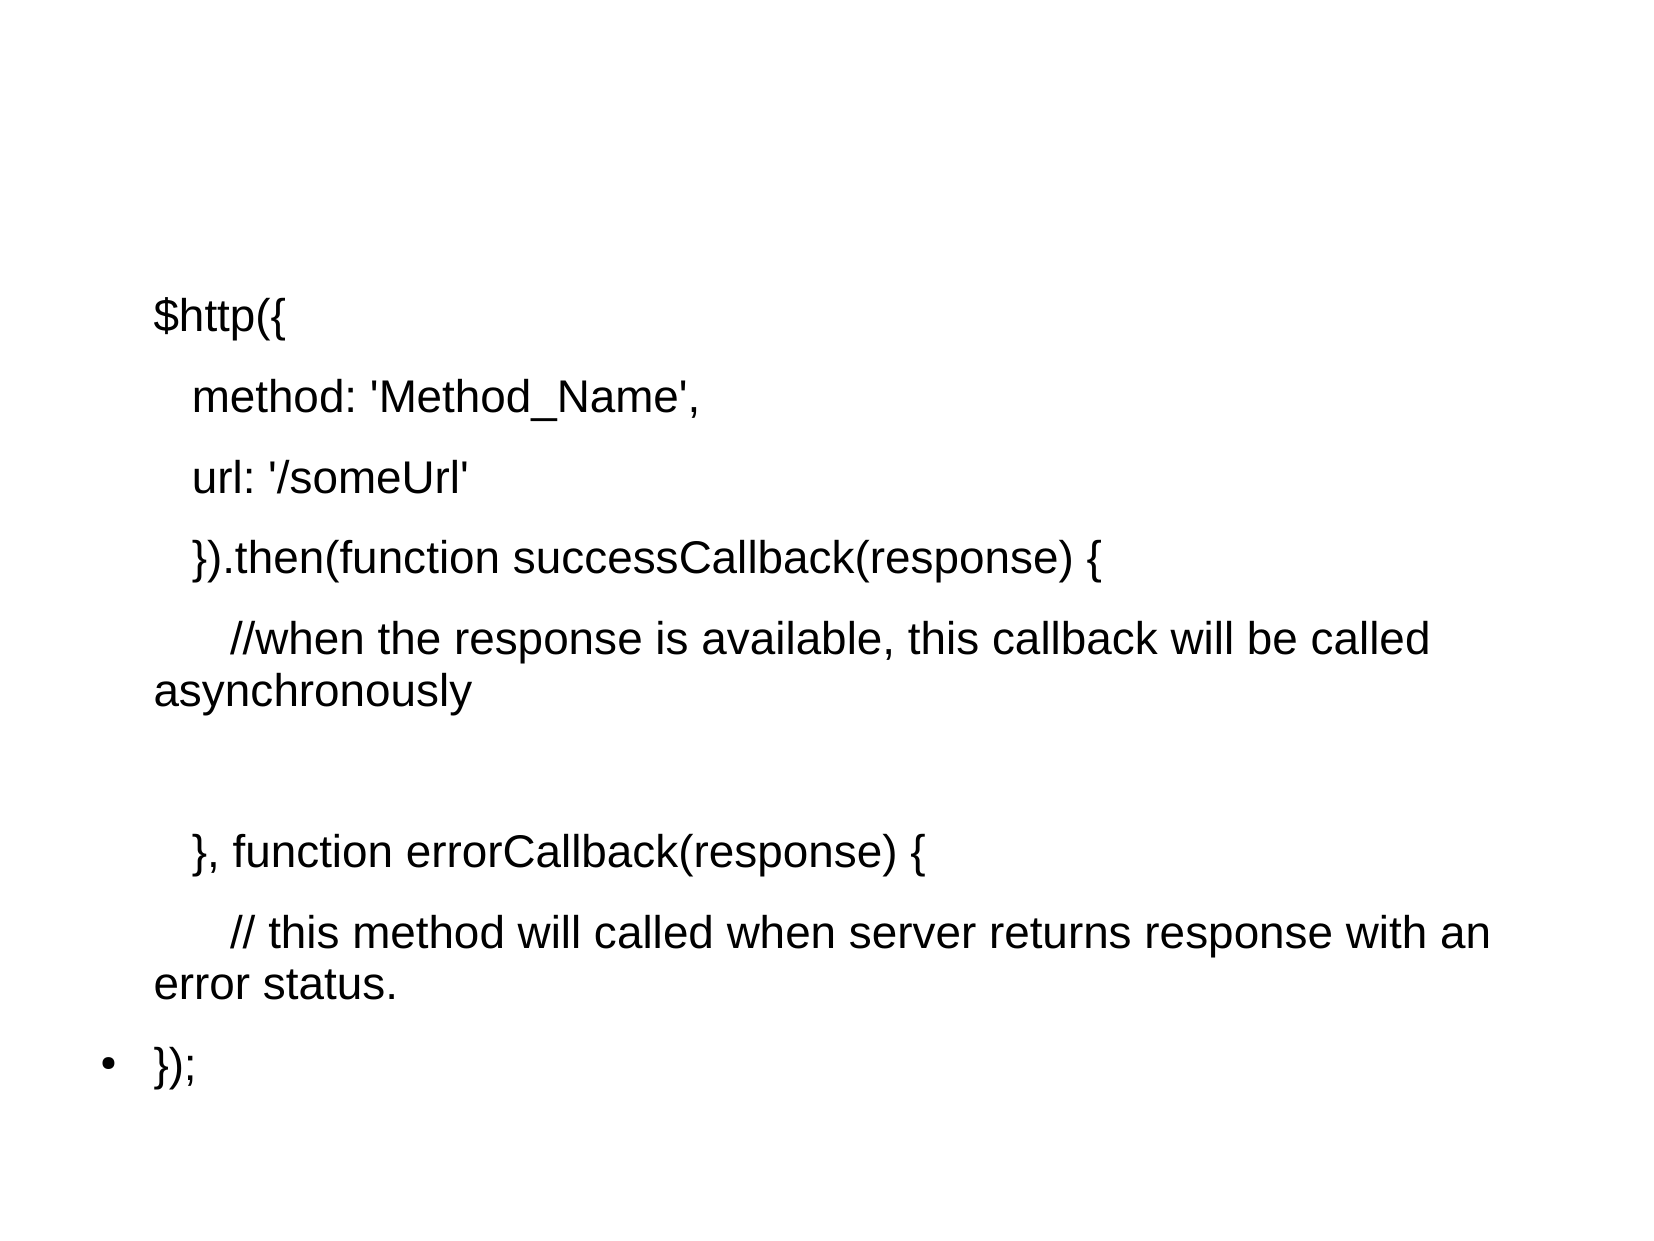

#
$http({
 method: 'Method_Name',
 url: '/someUrl'
 }).then(function successCallback(response) {
 //when the response is available, this callback will be called asynchronously
 }, function errorCallback(response) {
 // this method will called when server returns response with an error status.
});